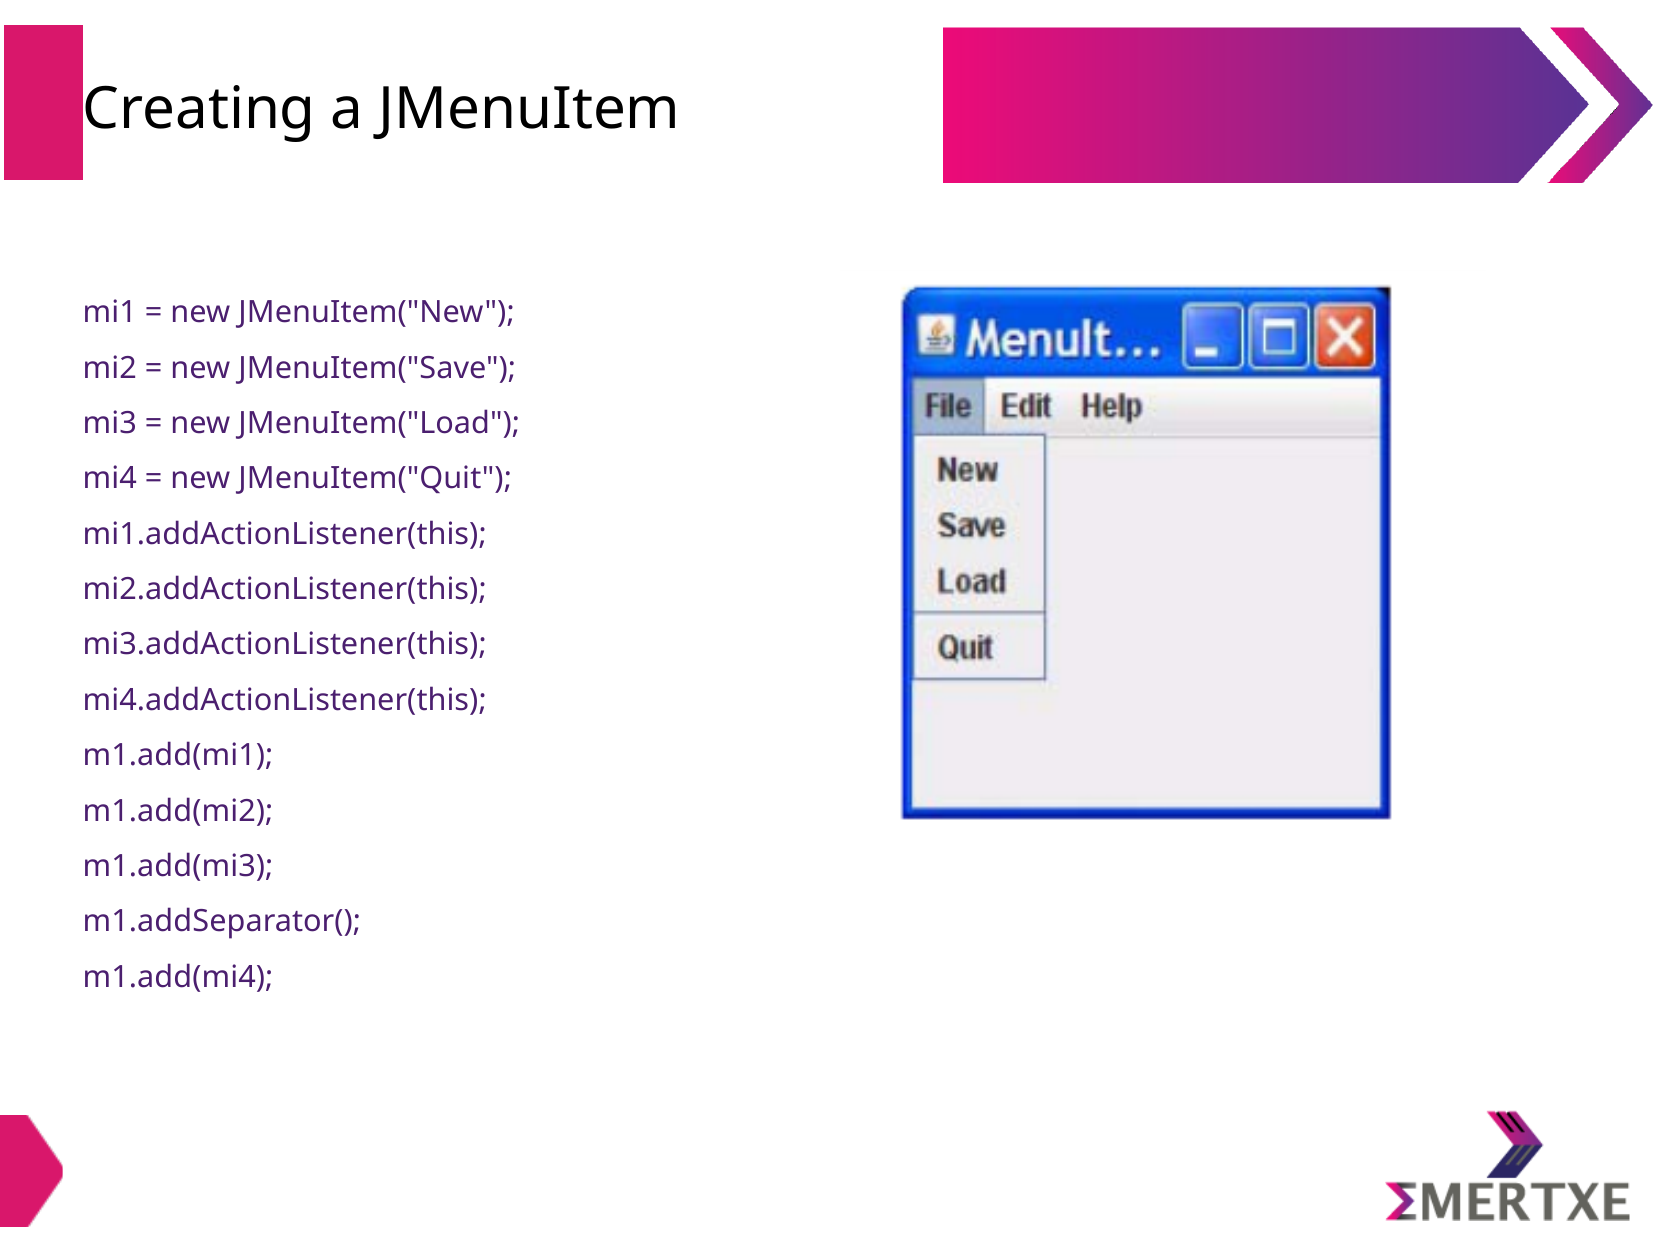

# Creating a JMenuItem
mi1 = new JMenuItem("New");
mi2 = new JMenuItem("Save");
mi3 = new JMenuItem("Load");
mi4 = new JMenuItem("Quit");
mi1.addActionListener(this);
mi2.addActionListener(this);
mi3.addActionListener(this);
mi4.addActionListener(this);
m1.add(mi1);
m1.add(mi2);
m1.add(mi3);
m1.addSeparator();
m1.add(mi4);